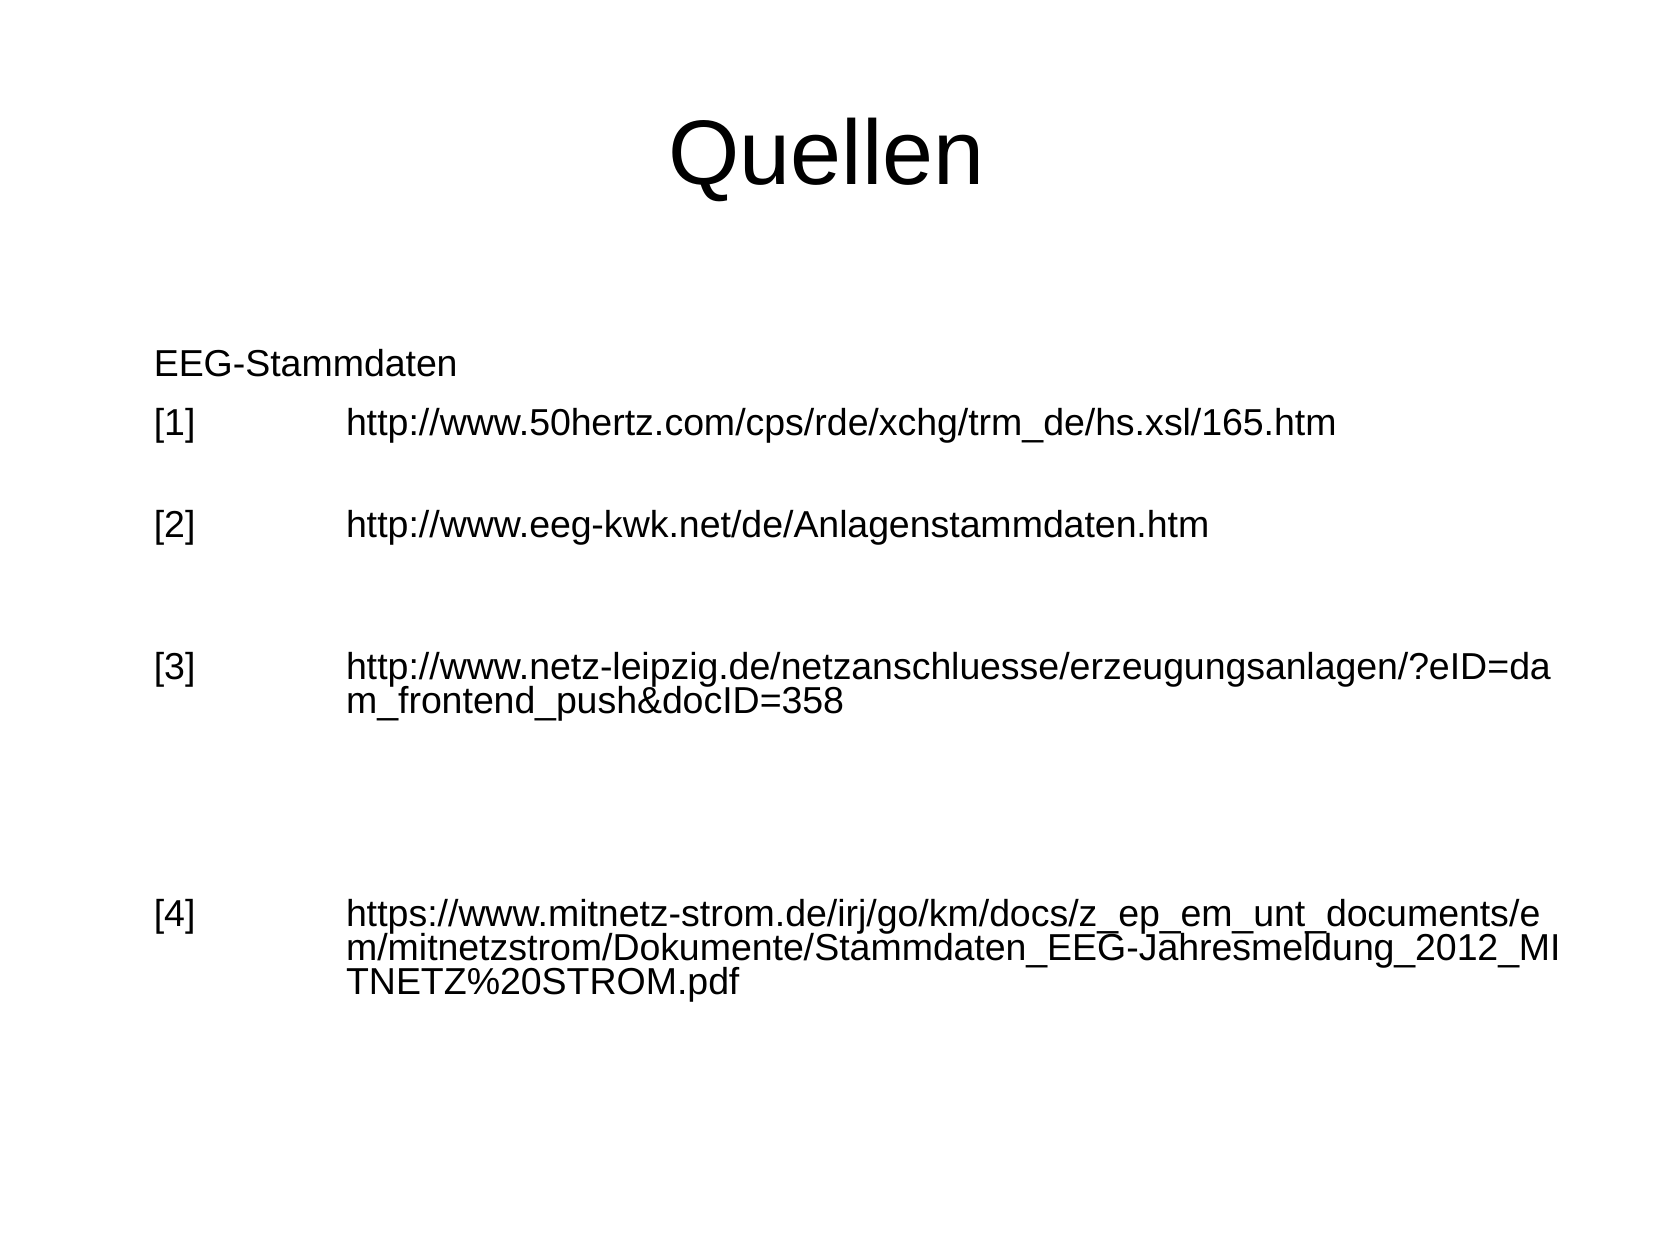

# Quellen
| EEG-Stammdaten | |
| --- | --- |
| [1] | http://www.50hertz.com/cps/rde/xchg/trm\_de/hs.xsl/165.htm |
| [2] | http://www.eeg-kwk.net/de/Anlagenstammdaten.htm |
| [3] | http://www.netz-leipzig.de/netzanschluesse/erzeugungsanlagen/?eID=dam\_frontend\_push&docID=358 |
| [4] | https://www.mitnetz-strom.de/irj/go/km/docs/z\_ep\_em\_unt\_documents/em/mitnetzstrom/Dokumente/Stammdaten\_EEG-Jahresmeldung\_2012\_MITNETZ%20STROM.pdf |